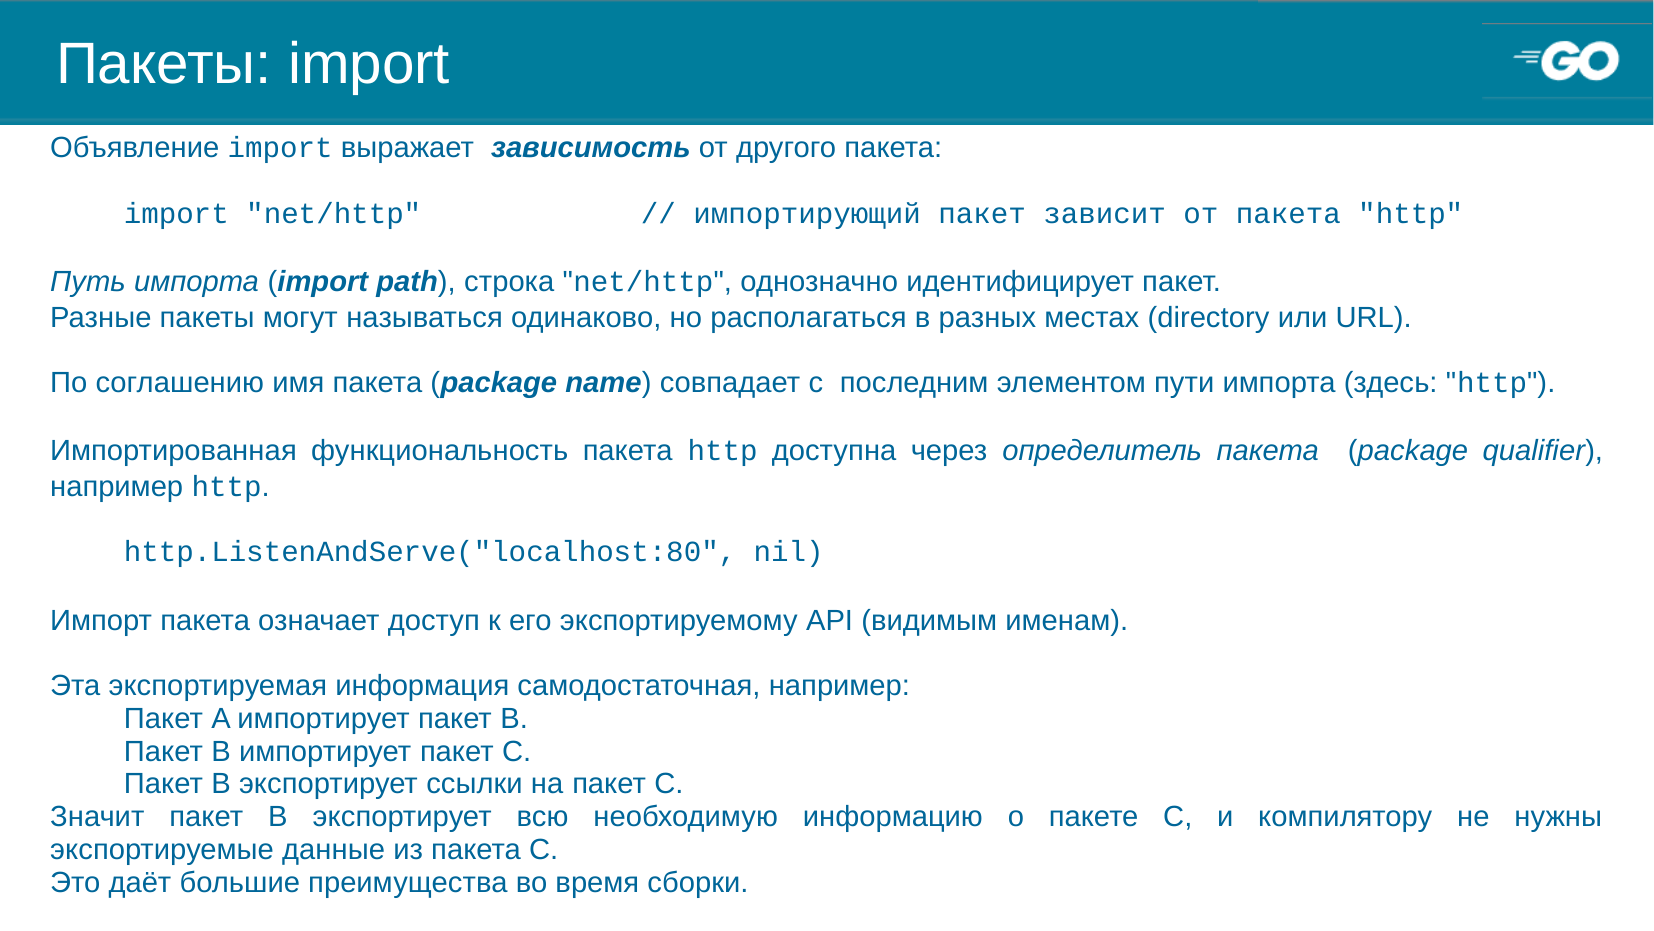

Пакеты: import
Объявление import выражает зависимость от другого пакета:
	import "net/http"			// импортирующий пакет зависит от пакета "http"
Путь импорта (import path), строка "net/http", однозначно идентифицирует пакет.
Разные пакеты могут называться одинаково, но располагаться в разных местах (directory или URL).
По соглашению имя пакета (package name) совпадает с последним элементом пути импорта (здесь: "http").
Импортированная функциональность пакета http доступна через определитель пакета (package qualifier), например http.
	http.ListenAndServe("localhost:80", nil)
Импорт пакета означает доступ к его экспортируемому API (видимым именам).
Эта экспортируемая информация самодостаточная, например:
	Пакет A импортирует пакет B.
	Пакет B импортирует пакет C.
	Пакет B экспортирует ссылки на пакет C.
Значит пакет B экспортирует всю необходимую информацию о пакете C, и компилятору не нужны экспортируемые данные из пакета C.
Это даёт большие преимущества во время сборки.